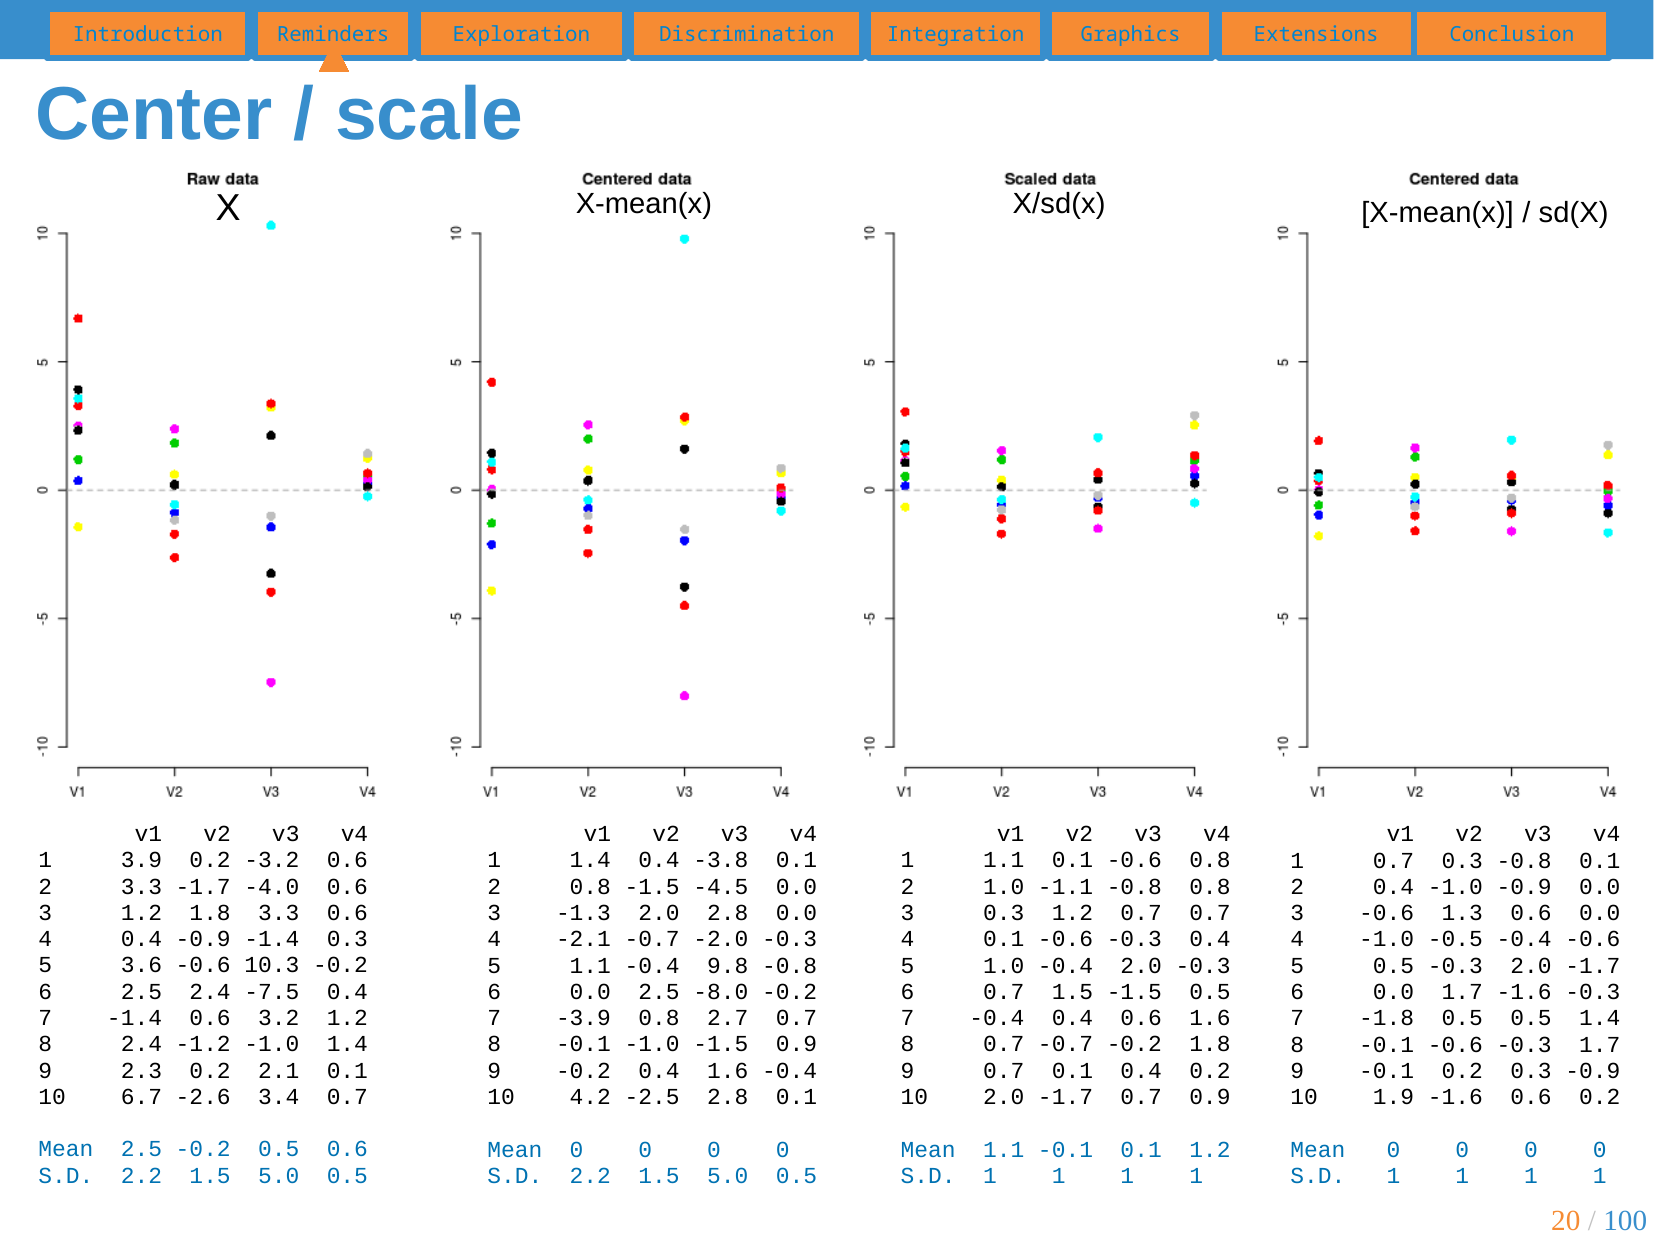

# Center / scale
X
X-mean(x)
X/sd(x)
[X-mean(x)] / sd(X)
 v1 v2 v3 v4
1 3.9 0.2 -3.2 0.6
2 3.3 -1.7 -4.0 0.6
3 1.2 1.8 3.3 0.6
4 0.4 -0.9 -1.4 0.3
5 3.6 -0.6 10.3 -0.2
6 2.5 2.4 -7.5 0.4
7 -1.4 0.6 3.2 1.2
8 2.4 -1.2 -1.0 1.4
9 2.3 0.2 2.1 0.1
10 6.7 -2.6 3.4 0.7
Mean 2.5 -0.2 0.5 0.6
S.D. 2.2 1.5 5.0 0.5
 v1 v2 v3 v4
1 1.4 0.4 -3.8 0.1
2 0.8 -1.5 -4.5 0.0
3 -1.3 2.0 2.8 0.0
4 -2.1 -0.7 -2.0 -0.3
5 1.1 -0.4 9.8 -0.8
6 0.0 2.5 -8.0 -0.2
7 -3.9 0.8 2.7 0.7
8 -0.1 -1.0 -1.5 0.9
9 -0.2 0.4 1.6 -0.4
10 4.2 -2.5 2.8 0.1
Mean 0 0 0 0
S.D. 2.2 1.5 5.0 0.5
 v1 v2 v3 v4
1 1.1 0.1 -0.6 0.8
2 1.0 -1.1 -0.8 0.8
3 0.3 1.2 0.7 0.7
4 0.1 -0.6 -0.3 0.4
5 1.0 -0.4 2.0 -0.3
6 0.7 1.5 -1.5 0.5
7 -0.4 0.4 0.6 1.6
8 0.7 -0.7 -0.2 1.8
9 0.7 0.1 0.4 0.2
10 2.0 -1.7 0.7 0.9
Mean 1.1 -0.1 0.1 1.2
S.D. 1 1 1 1
 v1 v2 v3 v4
1 0.7 0.3 -0.8 0.1
2 0.4 -1.0 -0.9 0.0
3 -0.6 1.3 0.6 0.0
4 -1.0 -0.5 -0.4 -0.6
5 0.5 -0.3 2.0 -1.7
6 0.0 1.7 -1.6 -0.3
7 -1.8 0.5 0.5 1.4
8 -0.1 -0.6 -0.3 1.7
9 -0.1 0.2 0.3 -0.9
10 1.9 -1.6 0.6 0.2
Mean 0 0 0 0
S.D. 1 1 1 1
20